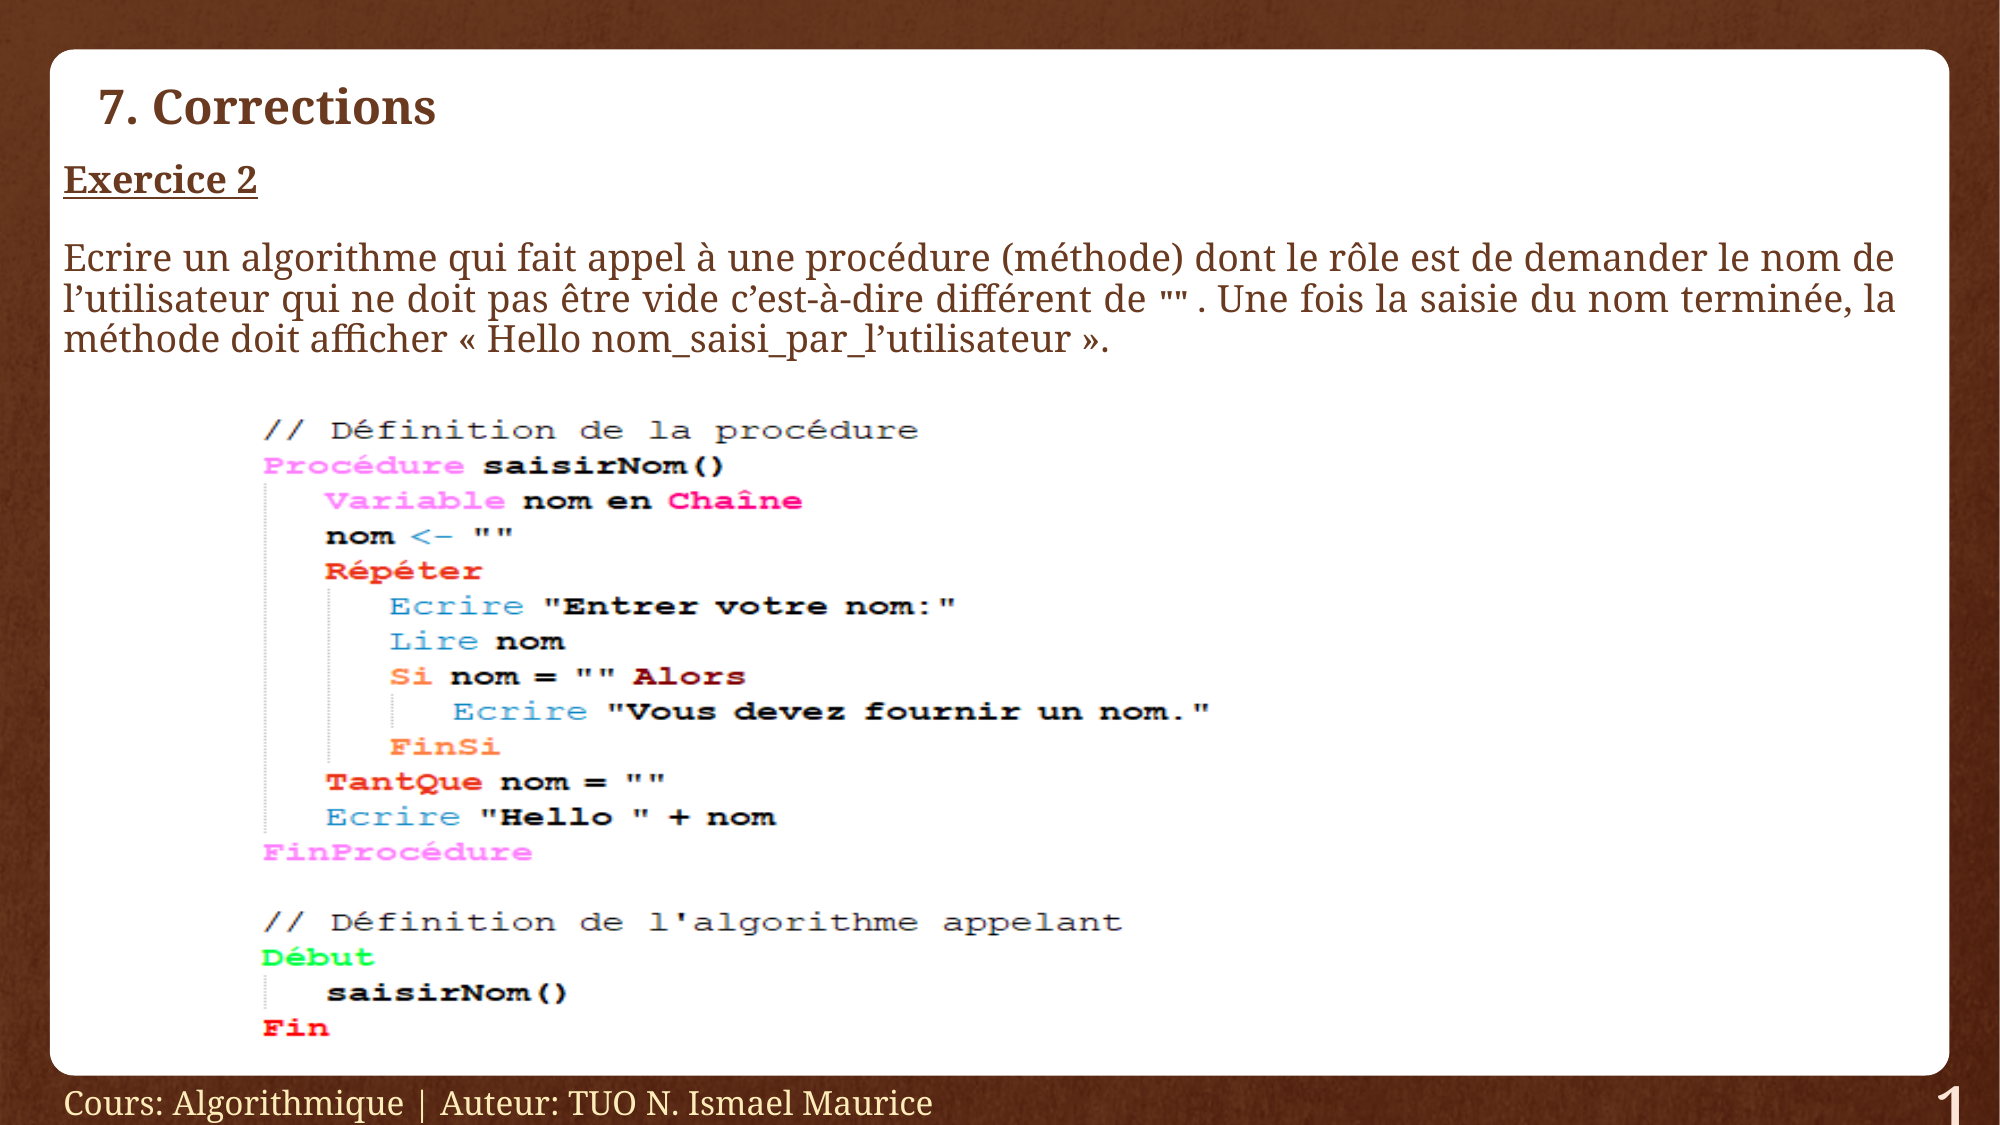

# 7. Corrections
Exercice 2
Ecrire un algorithme qui fait appel à une procédure (méthode) dont le rôle est de demander le nom de l’utilisateur qui ne doit pas être vide c’est-à-dire différent de "" . Une fois la saisie du nom terminée, la méthode doit afficher « Hello nom_saisi_par_l’utilisateur ».
Cours: Algorithmique | Auteur: TUO N. Ismael Maurice